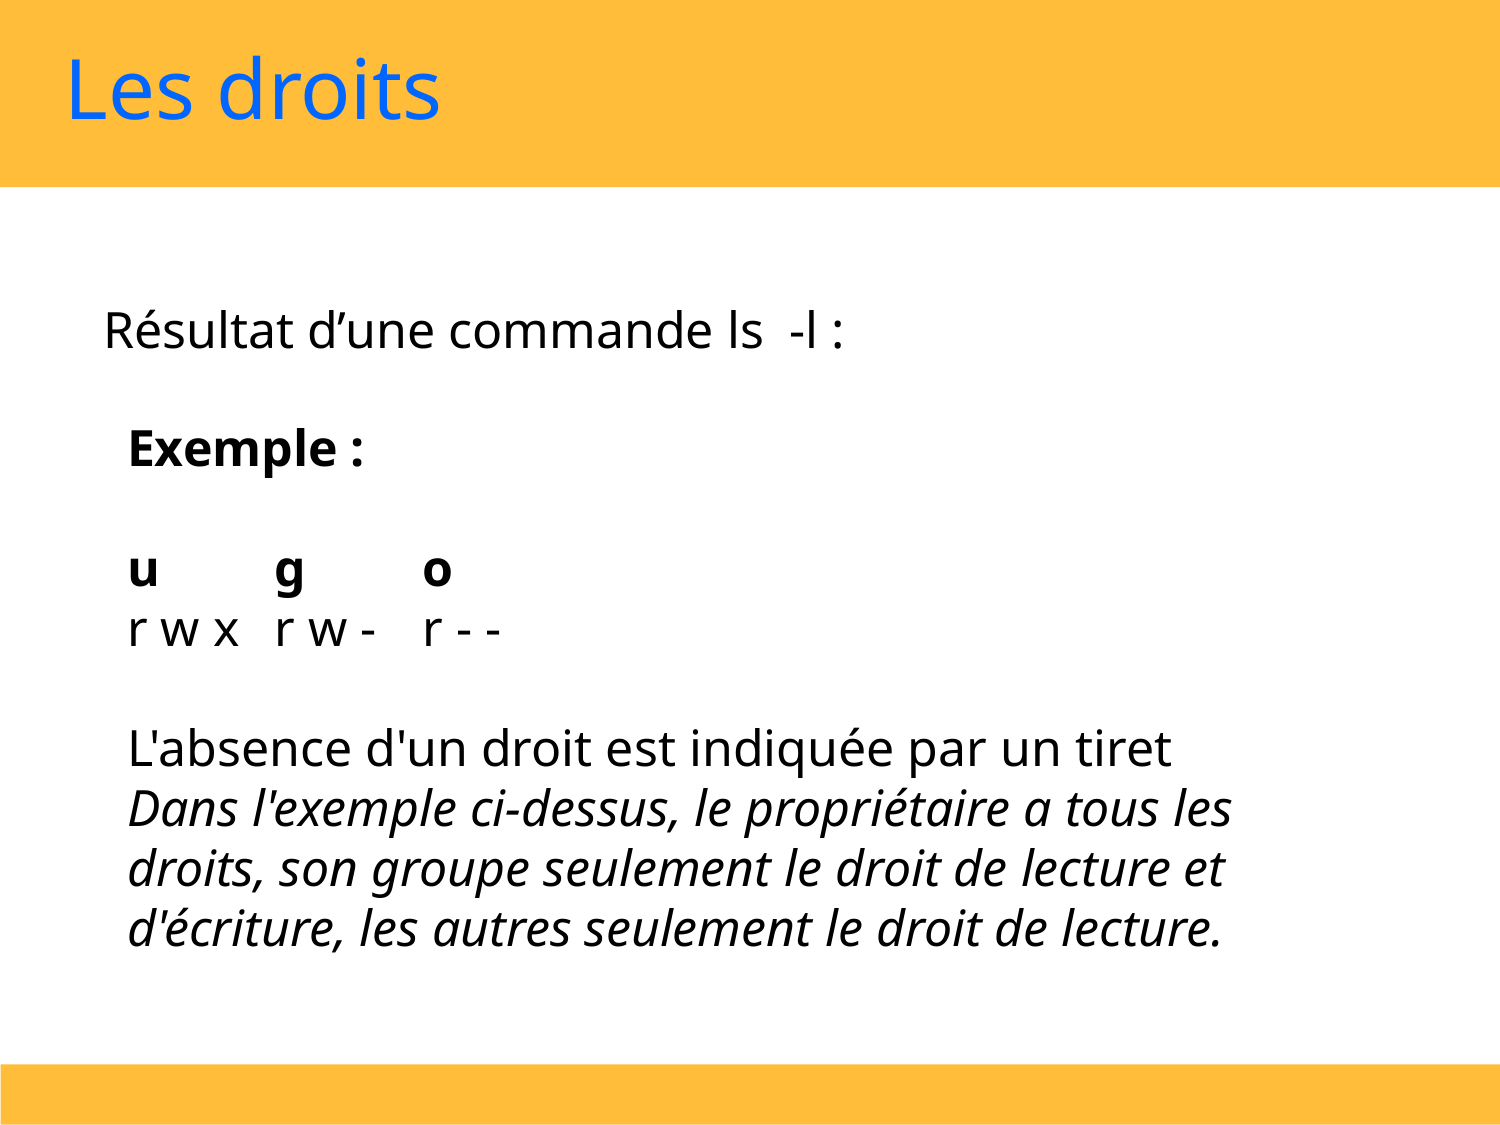

Les droits
Résultat d’une commande ls -l :
Exemple :
u		g		o
r w x	r w - 	r - -
L'absence d'un droit est indiquée par un tiret
Dans l'exemple ci-dessus, le propriétaire a tous les droits, son groupe seulement le droit de lecture et d'écriture, les autres seulement le droit de lecture.